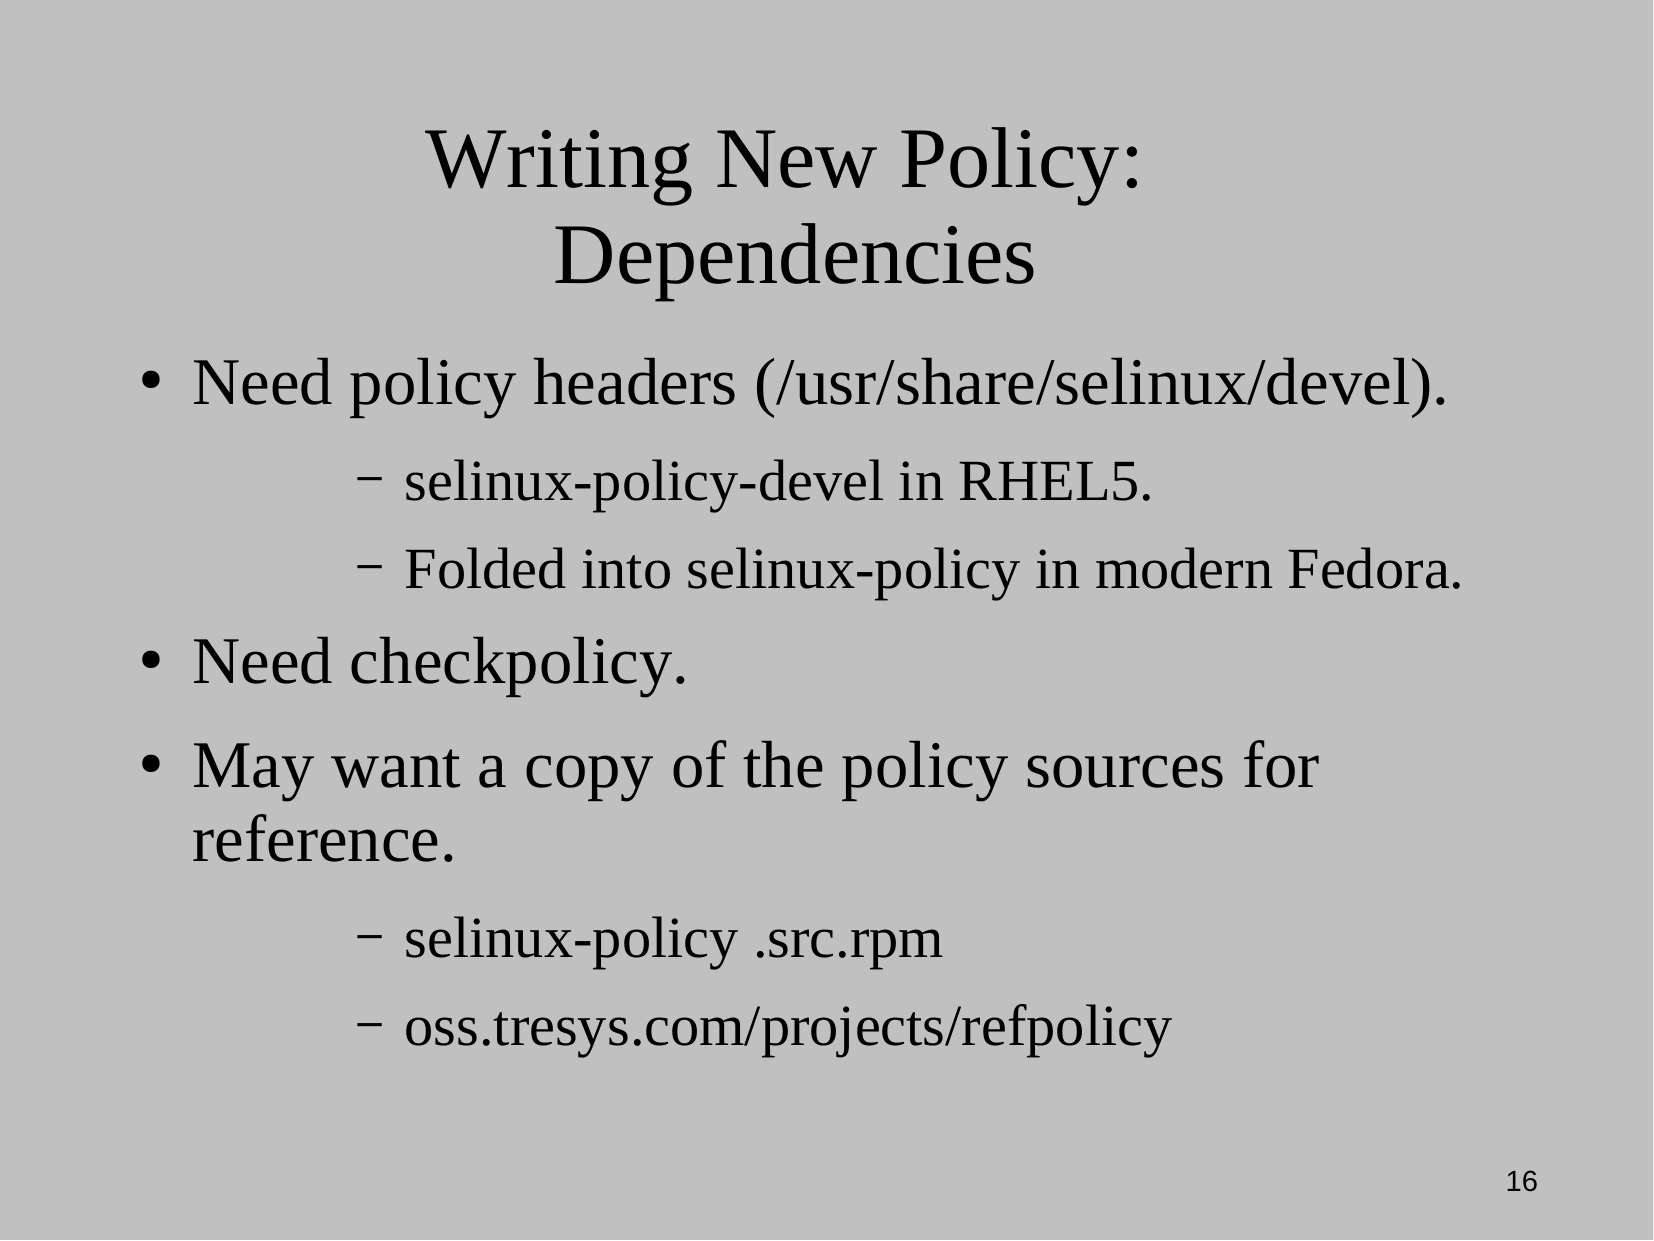

# Writing New Policy: Dependencies
Need policy headers (/usr/share/selinux/devel).
selinux-policy-devel in RHEL5.
Folded into selinux-policy in modern Fedora.
Need checkpolicy.
May want a copy of the policy sources for reference.
selinux-policy .src.rpm
oss.tresys.com/projects/refpolicy